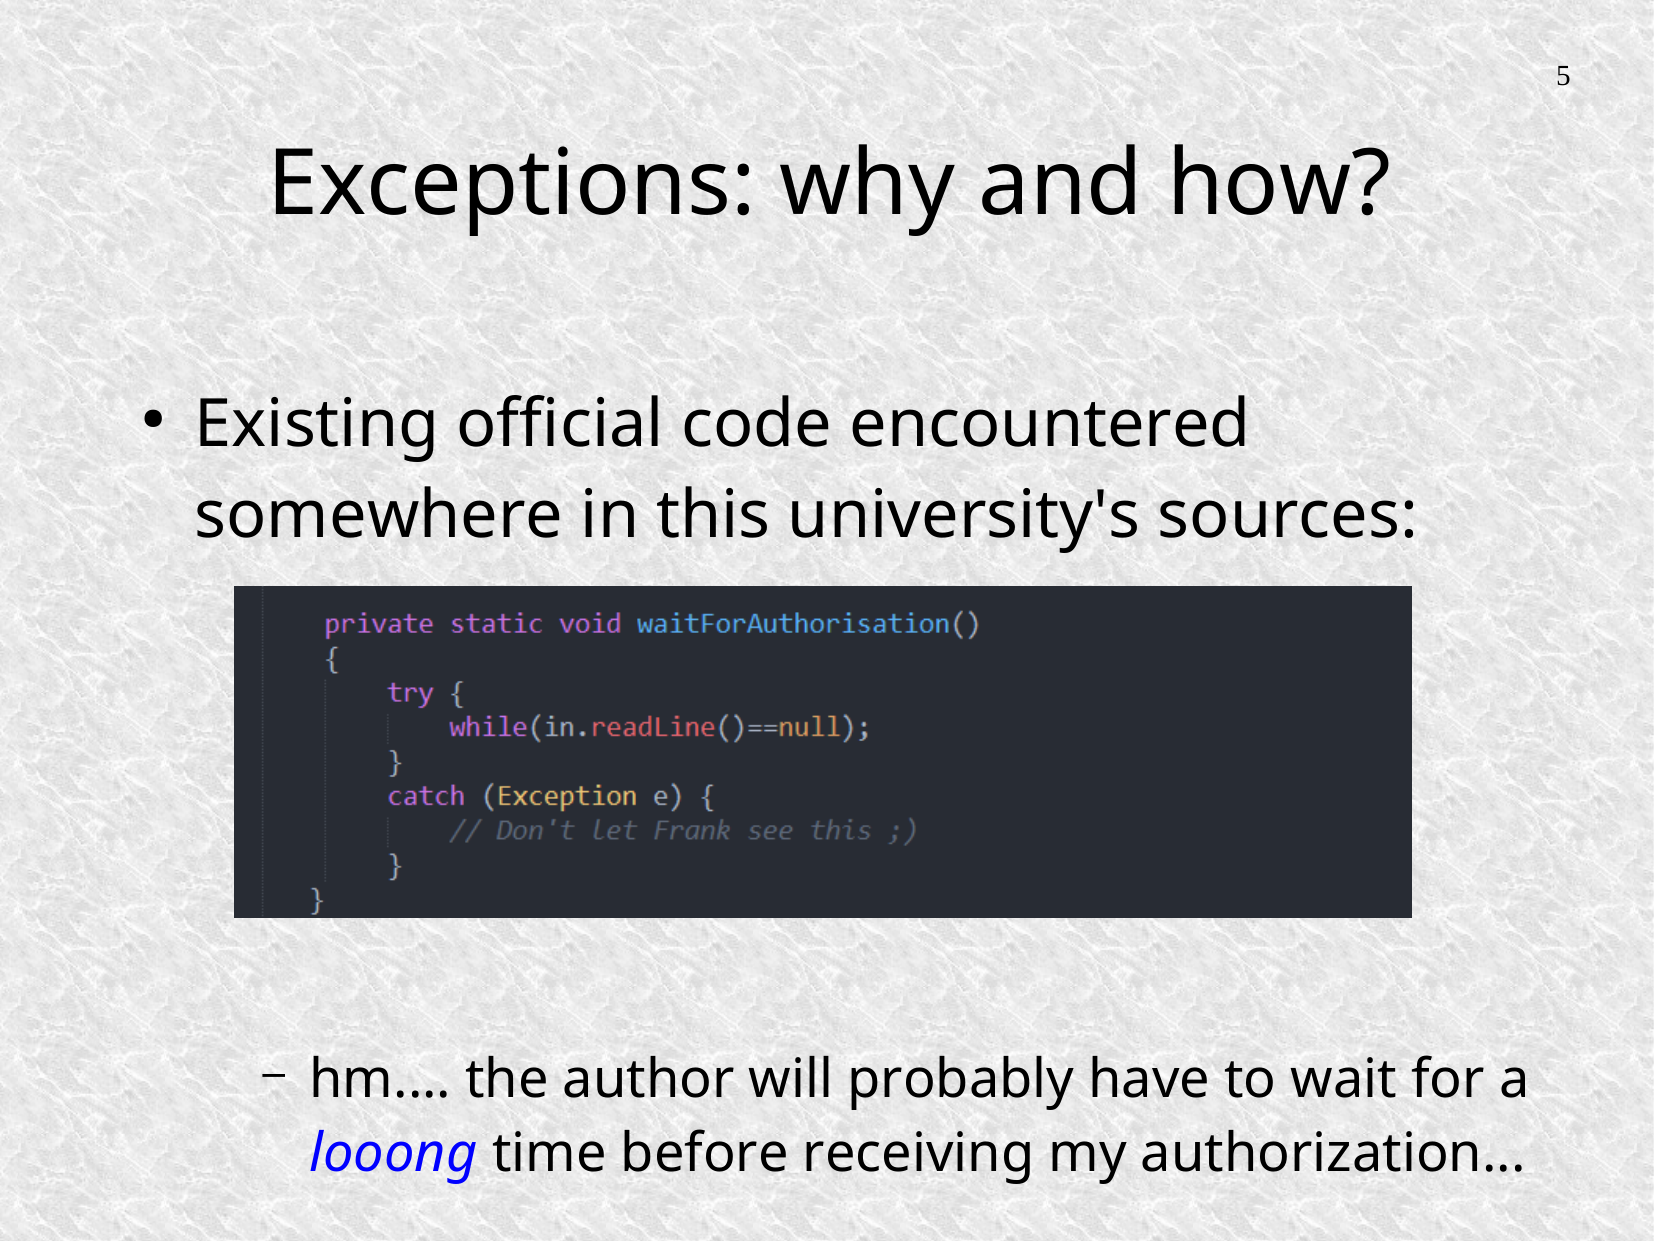

5
# Exceptions: why and how?
Existing official code encountered somewhere in this university's sources:
hm.... the author will probably have to wait for a looong time before receiving my authorization...